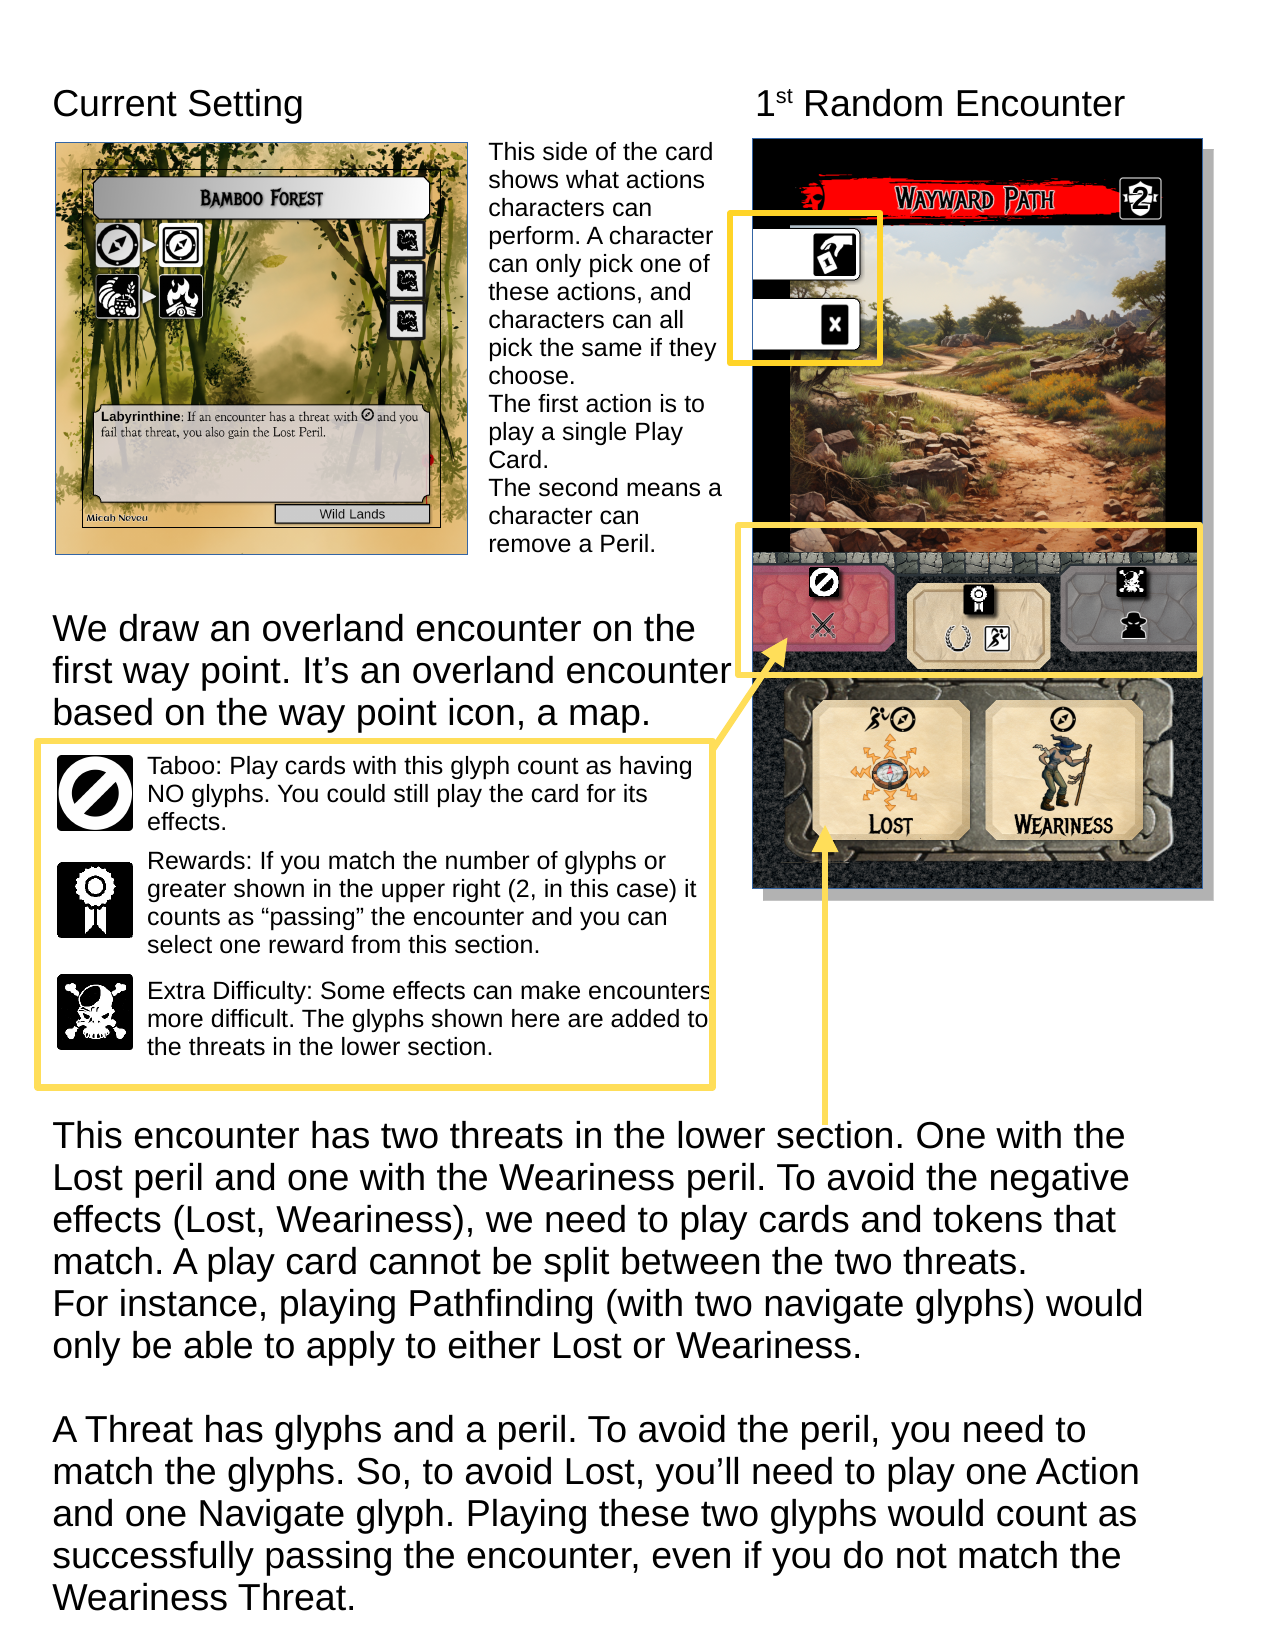

Current Setting
1st Random Encounter
This side of the card shows what actions characters can perform. A character can only pick one of these actions, and characters can all pick the same if they choose.
The first action is to play a single Play Card.
The second means a character can remove a Peril.
We draw an overland encounter on the first way point. It’s an overland encounter based on the way point icon, a map.
Taboo: Play cards with this glyph count as having NO glyphs. You could still play the card for its effects.
Rewards: If you match the number of glyphs or greater shown in the upper right (2, in this case) it counts as “passing” the encounter and you can select one reward from this section.
Extra Difficulty: Some effects can make encounters more difficult. The glyphs shown here are added to the threats in the lower section.
This encounter has two threats in the lower section. One with the Lost peril and one with the Weariness peril. To avoid the negative effects (Lost, Weariness), we need to play cards and tokens that match. A play card cannot be split between the two threats.
For instance, playing Pathfinding (with two navigate glyphs) would only be able to apply to either Lost or Weariness.
A Threat has glyphs and a peril. To avoid the peril, you need to match the glyphs. So, to avoid Lost, you’ll need to play one Action and one Navigate glyph. Playing these two glyphs would count as successfully passing the encounter, even if you do not match the Weariness Threat.